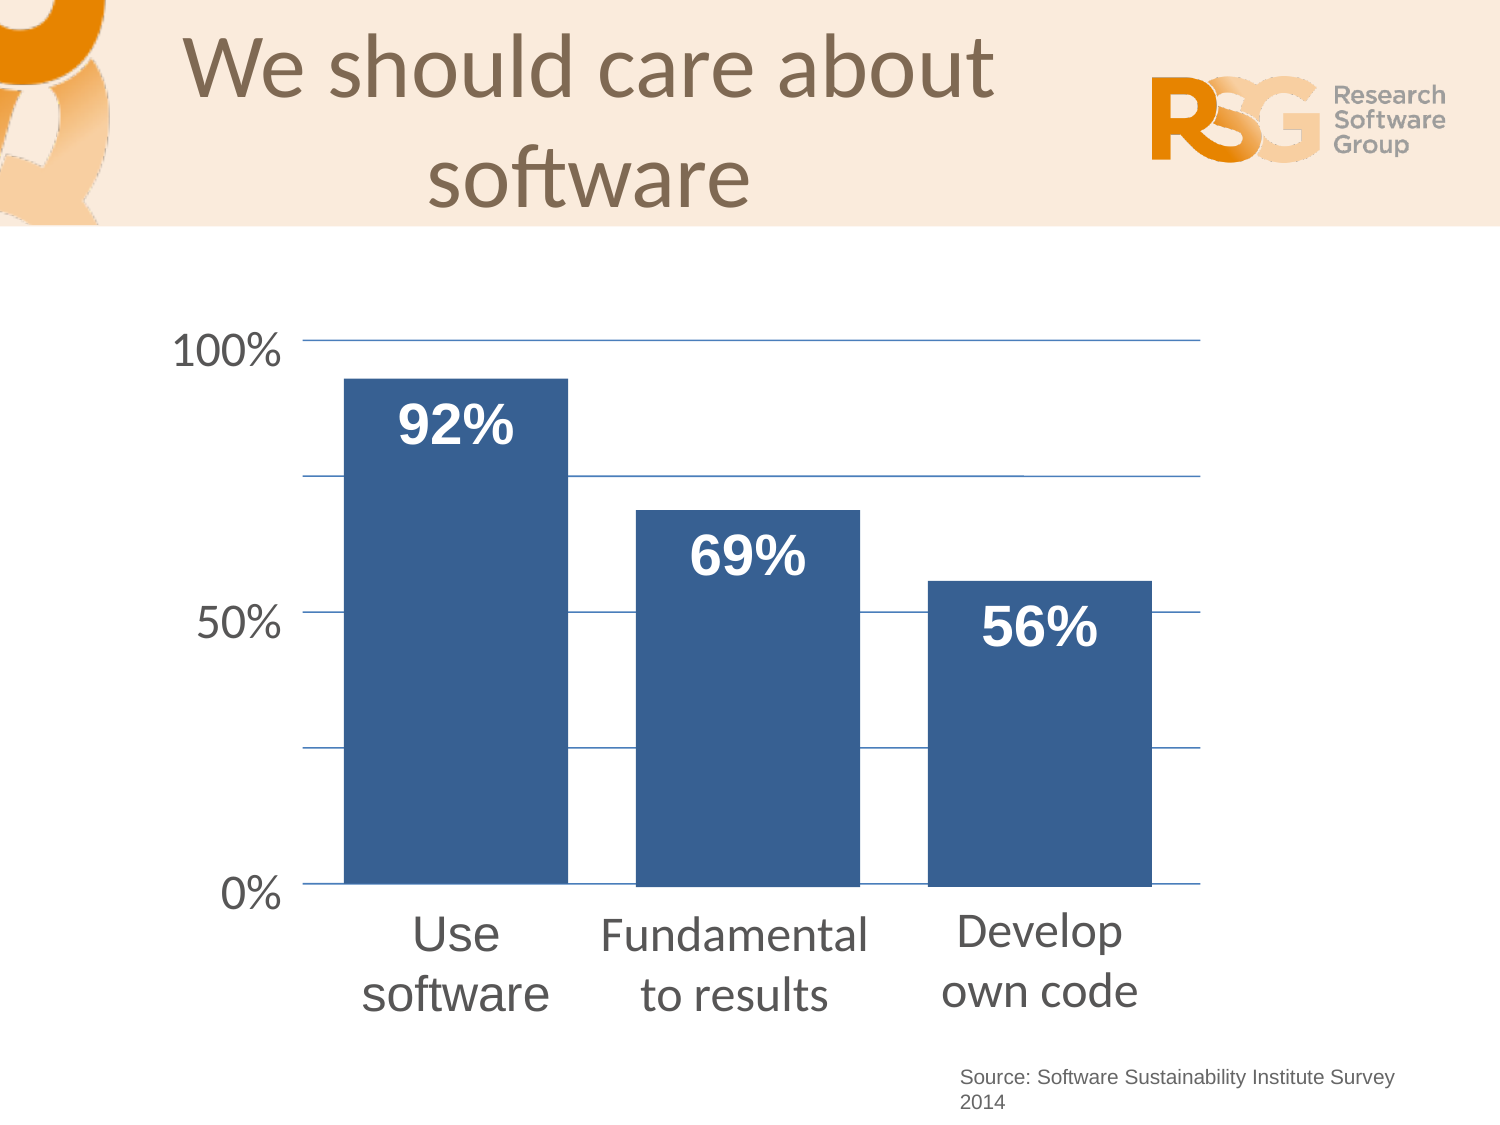

# We should care about software
100%
92%
69%
50%
56%
0%
Develop own code
Use software
Fundamental to results
Source: Software Sustainability Institute Survey 2014